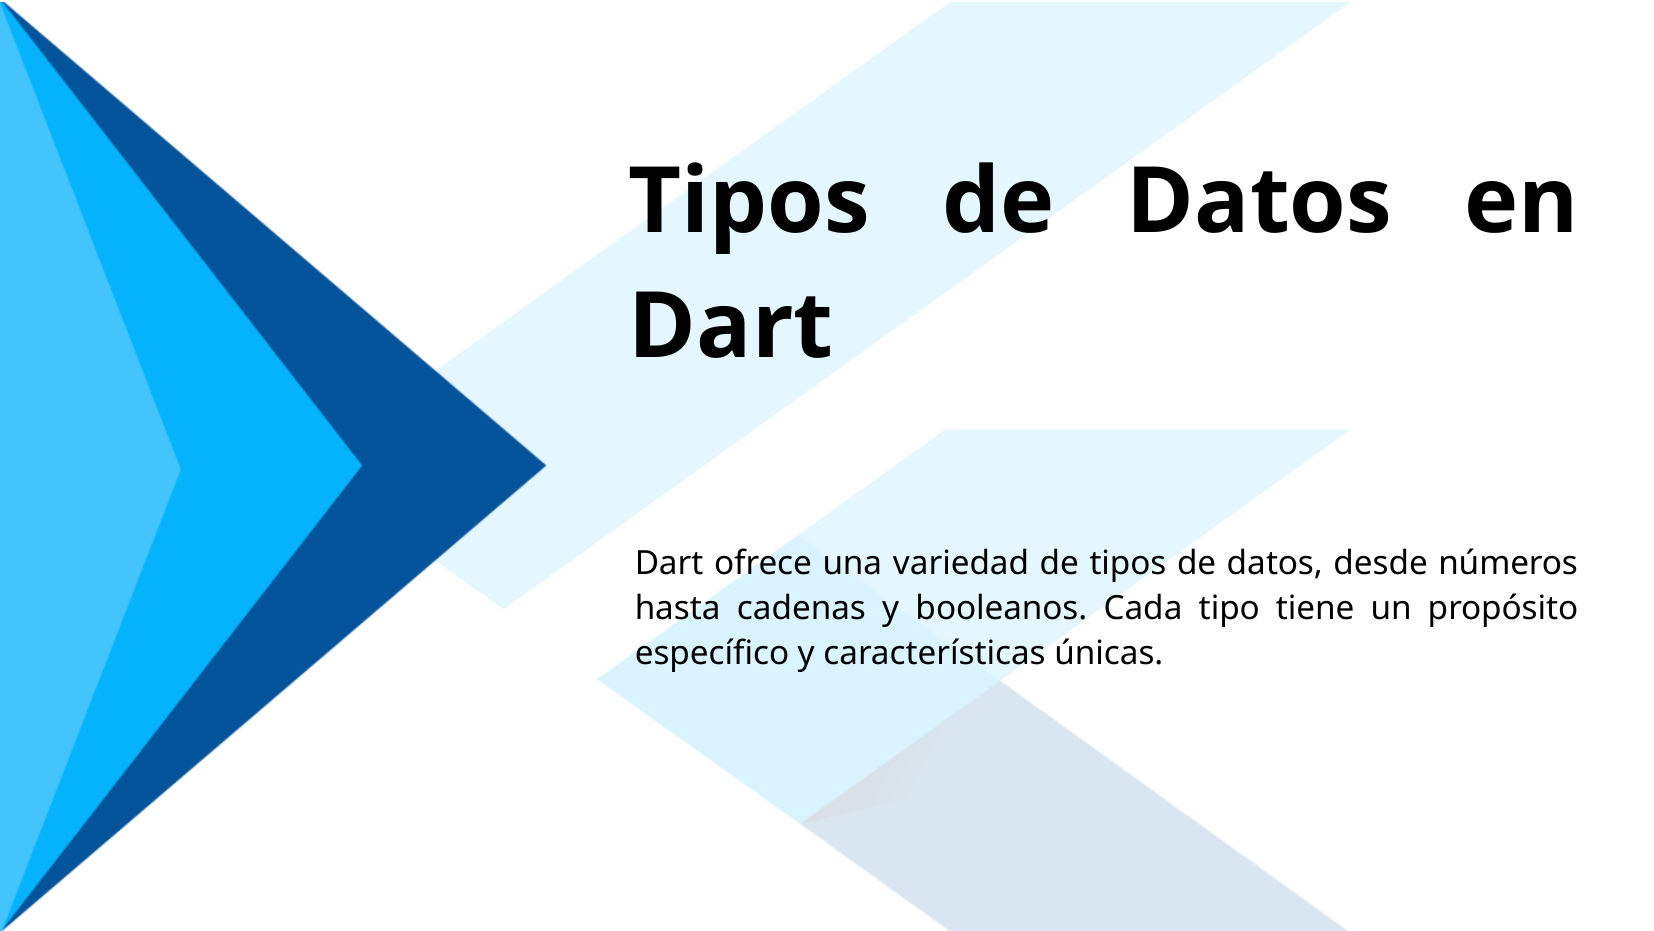

Tipos de Datos en Dart
Dart ofrece una variedad de tipos de datos, desde números hasta cadenas y booleanos. Cada tipo tiene un propósito específico y características únicas.